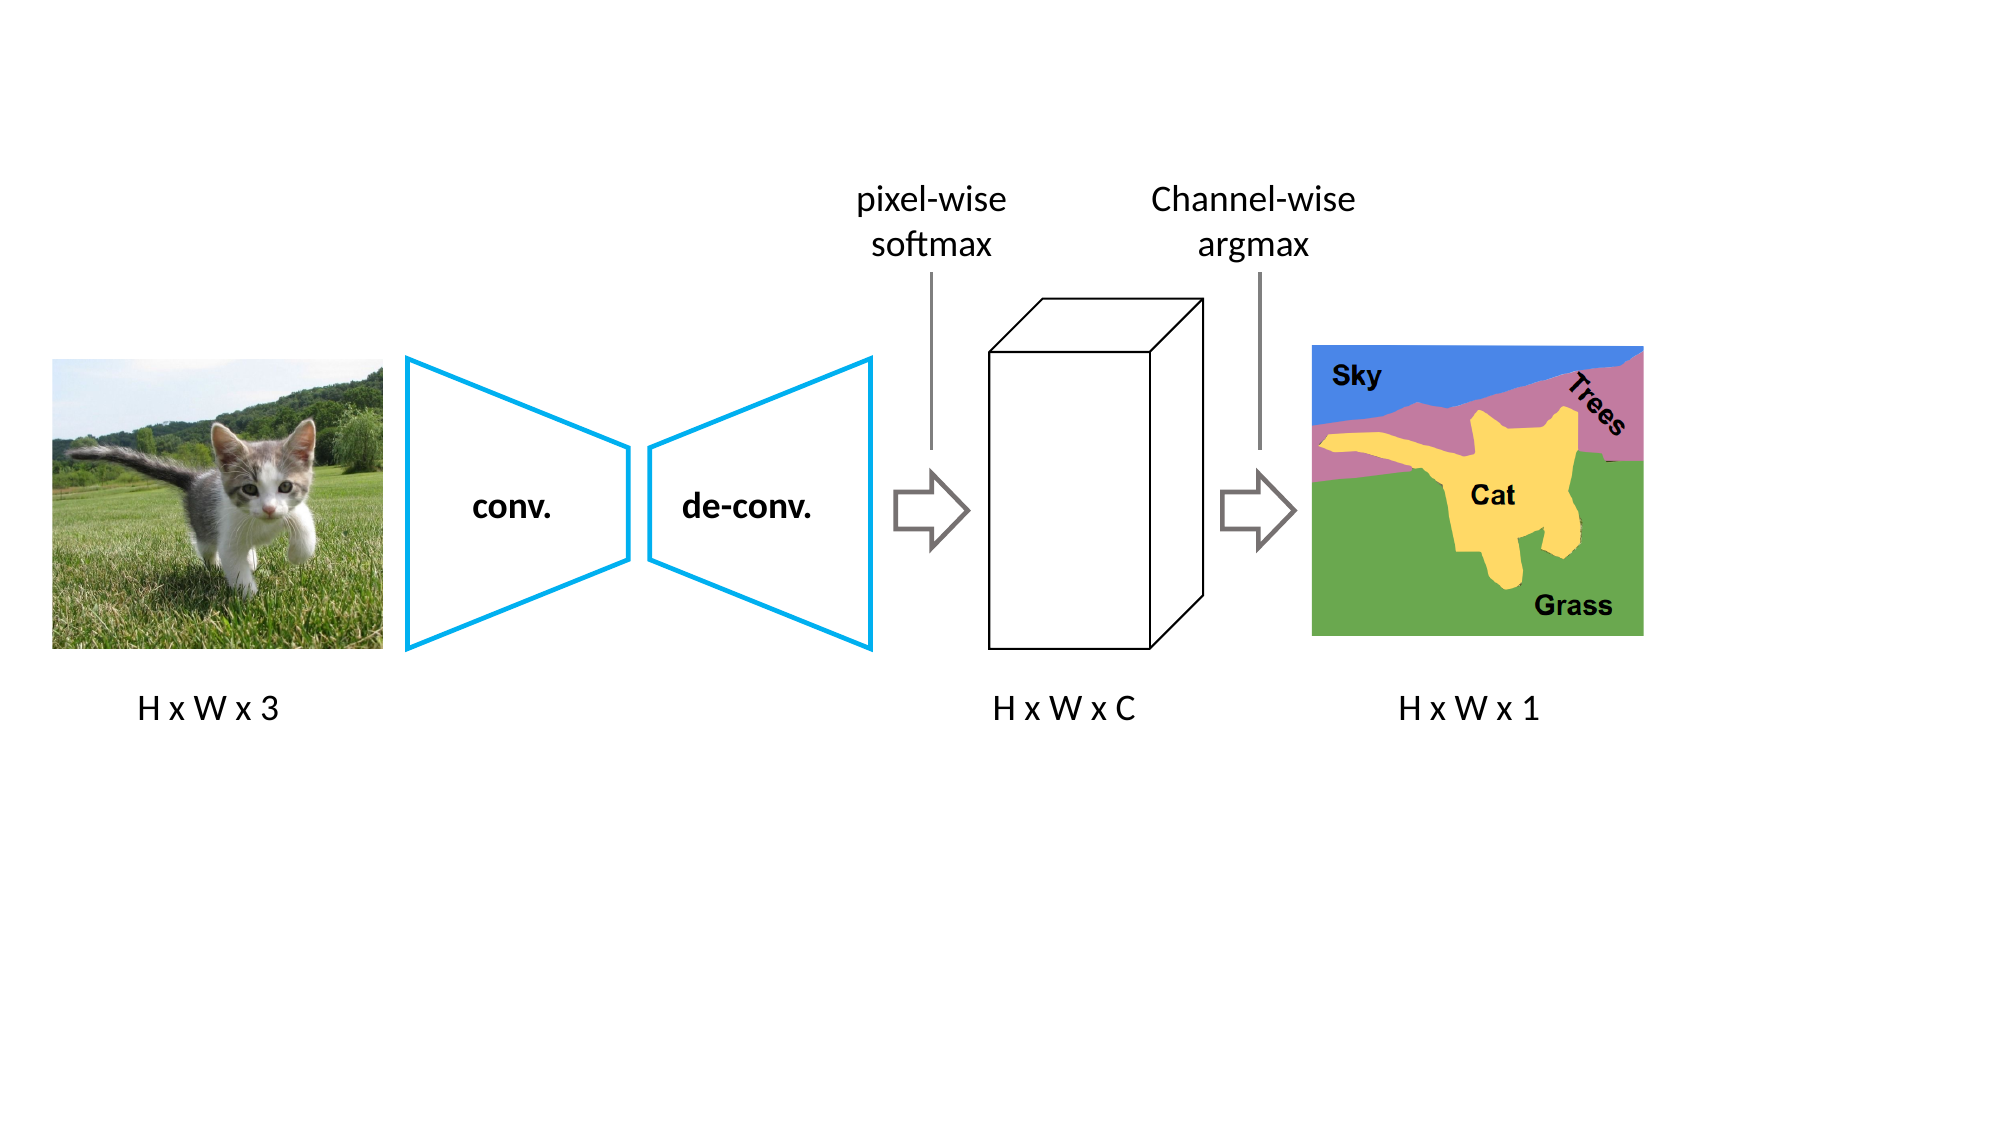

pixel-wise
softmax
Channel-wise
argmax
conv.
de-conv.
H x W x 3
H x W x C
H x W x 1